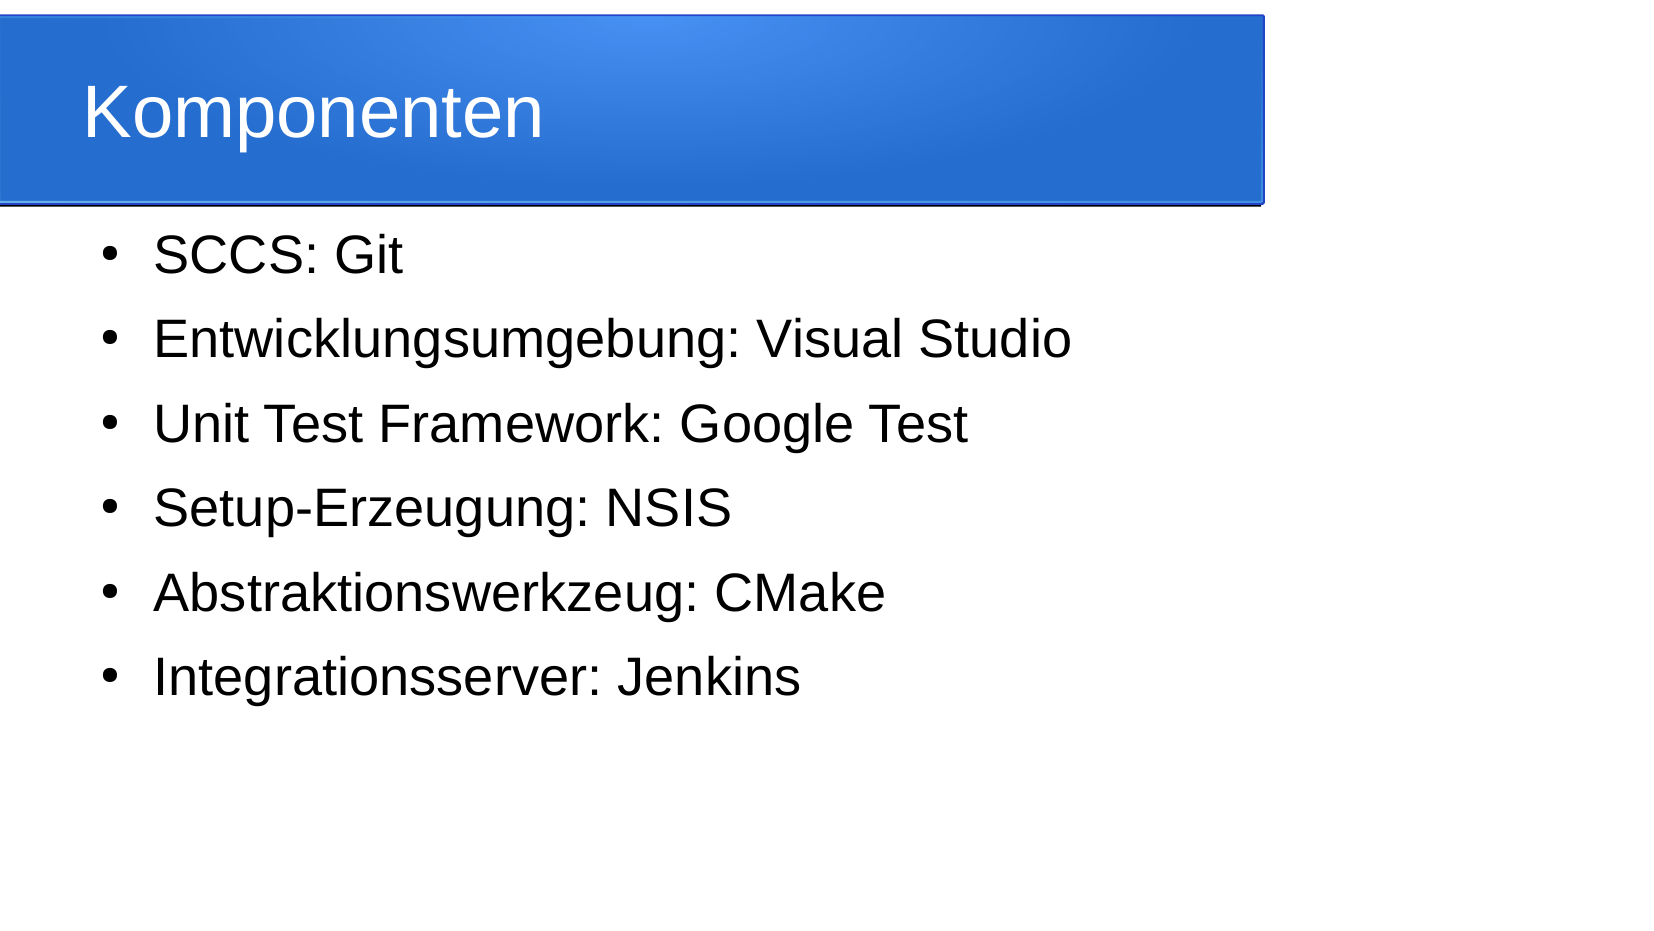

# Komponenten
SCCS: Git
Entwicklungsumgebung: Visual Studio
Unit Test Framework: Google Test
Setup-Erzeugung: NSIS
Abstraktionswerkzeug: CMake
Integrationsserver: Jenkins